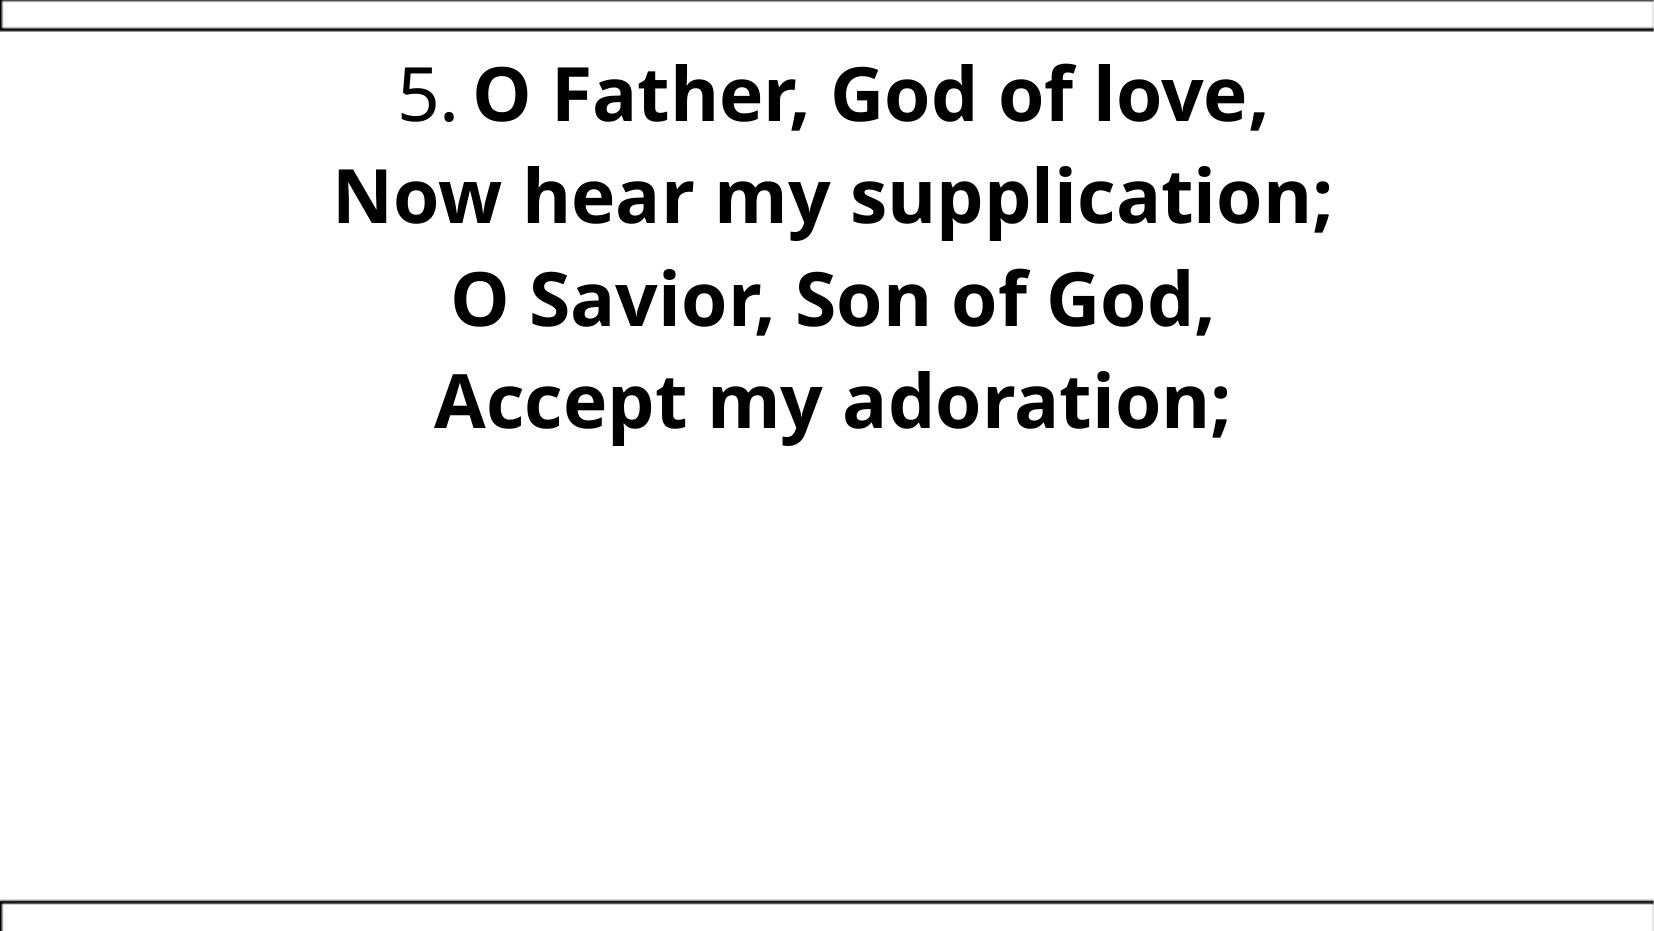

5.	O Father, God of love,
Now hear my supplication;
O Savior, Son of God,
Accept my adoration;